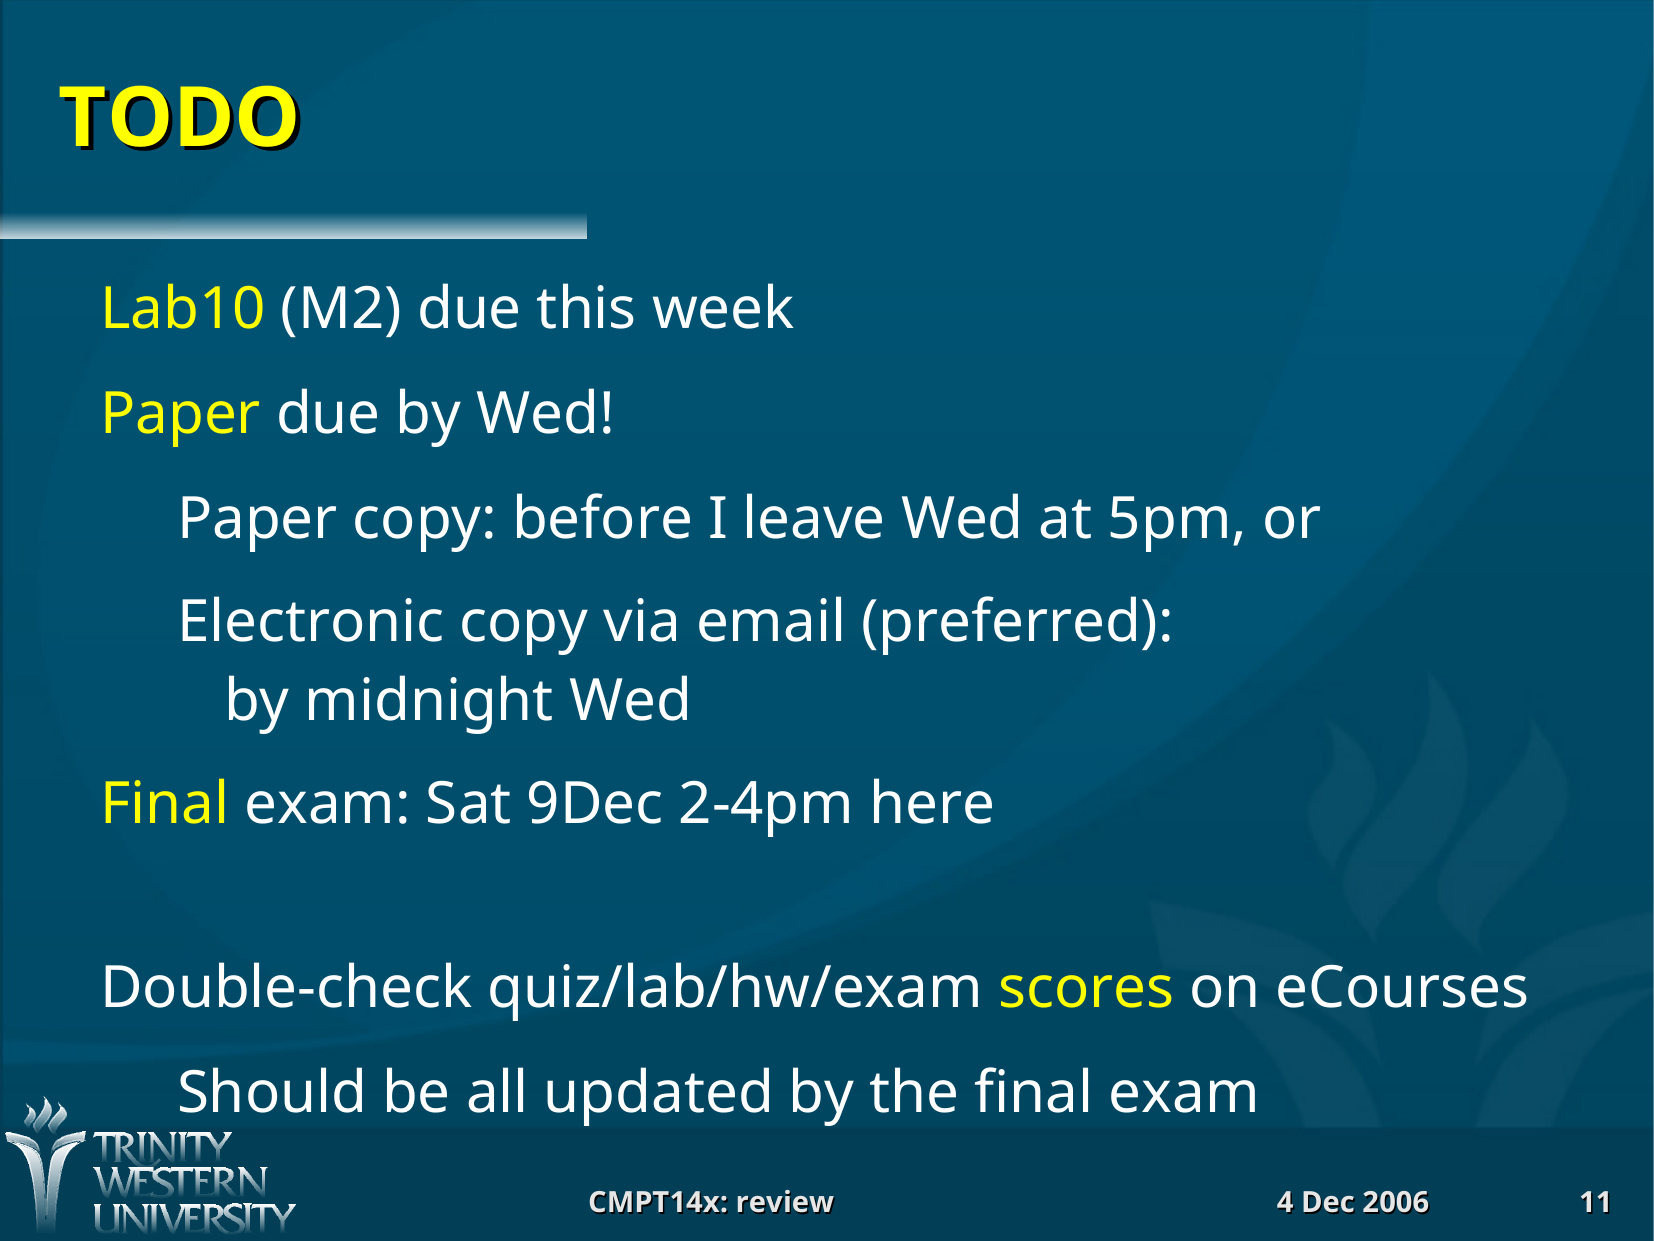

# TODO
Lab10 (M2) due this week
Paper due by Wed!
Paper copy: before I leave Wed at 5pm, or
Electronic copy via email (preferred):
by midnight Wed
Final exam: Sat 9Dec 2-4pm here
Double-check quiz/lab/hw/exam scores on eCourses
Should be all updated by the final exam
CMPT14x: review
4 Dec 2006
11